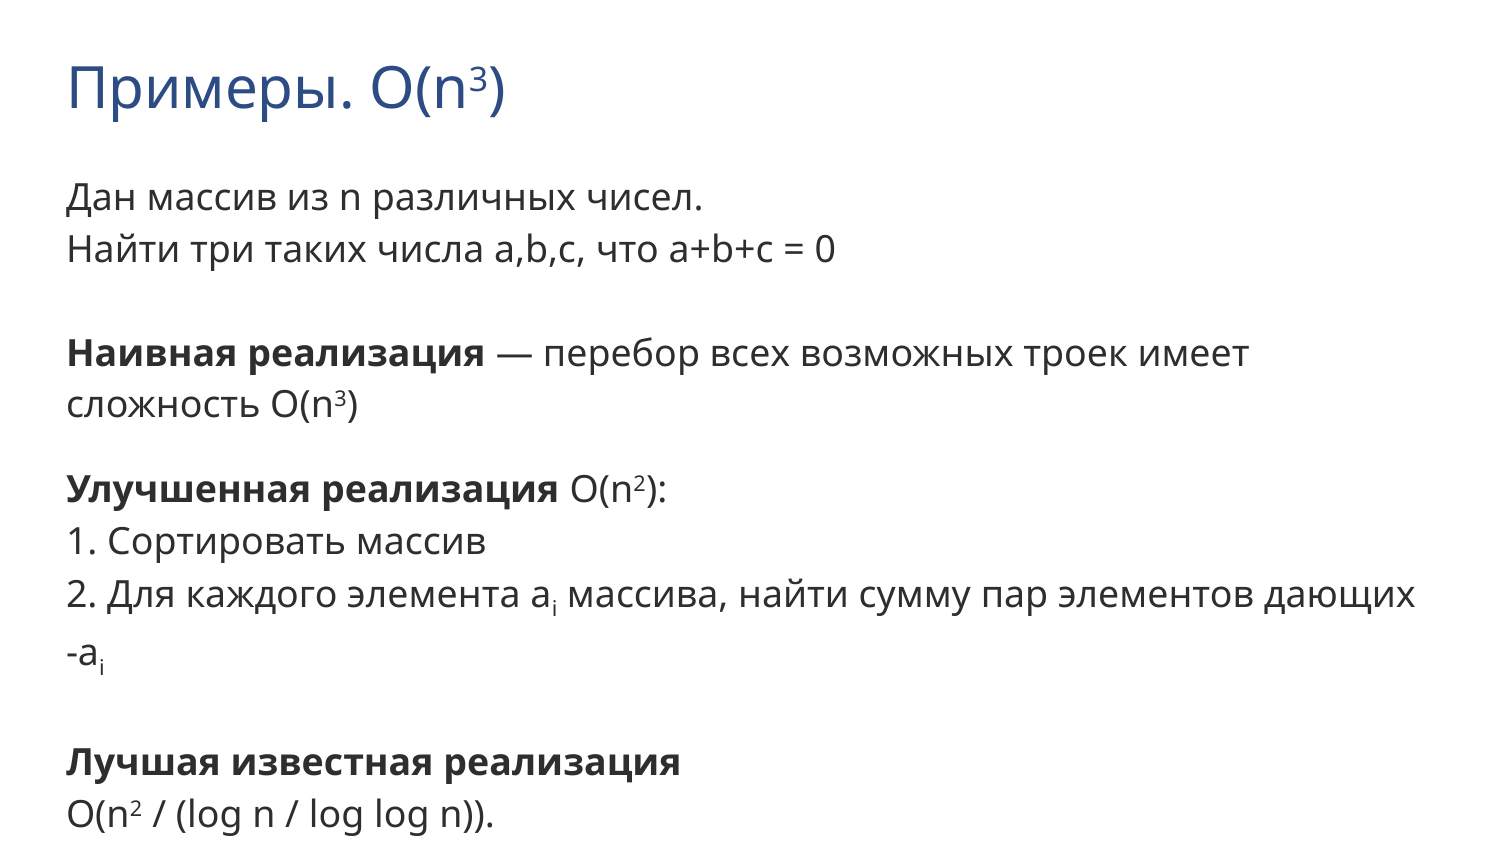

# Примеры. O(n3)
Дан массив из n различных чисел.
Найти три таких числа a,b,c, что a+b+c = 0
Наивная реализация — перебор всех возможных троек имеет сложность O(n3)
Улучшенная реализация O(n2):
1. Сортировать массив
2. Для каждого элемента аi массива, найти сумму пар элементов дающих -аi
Лучшая известная реализация
O(n2 / (log n / log log n)).